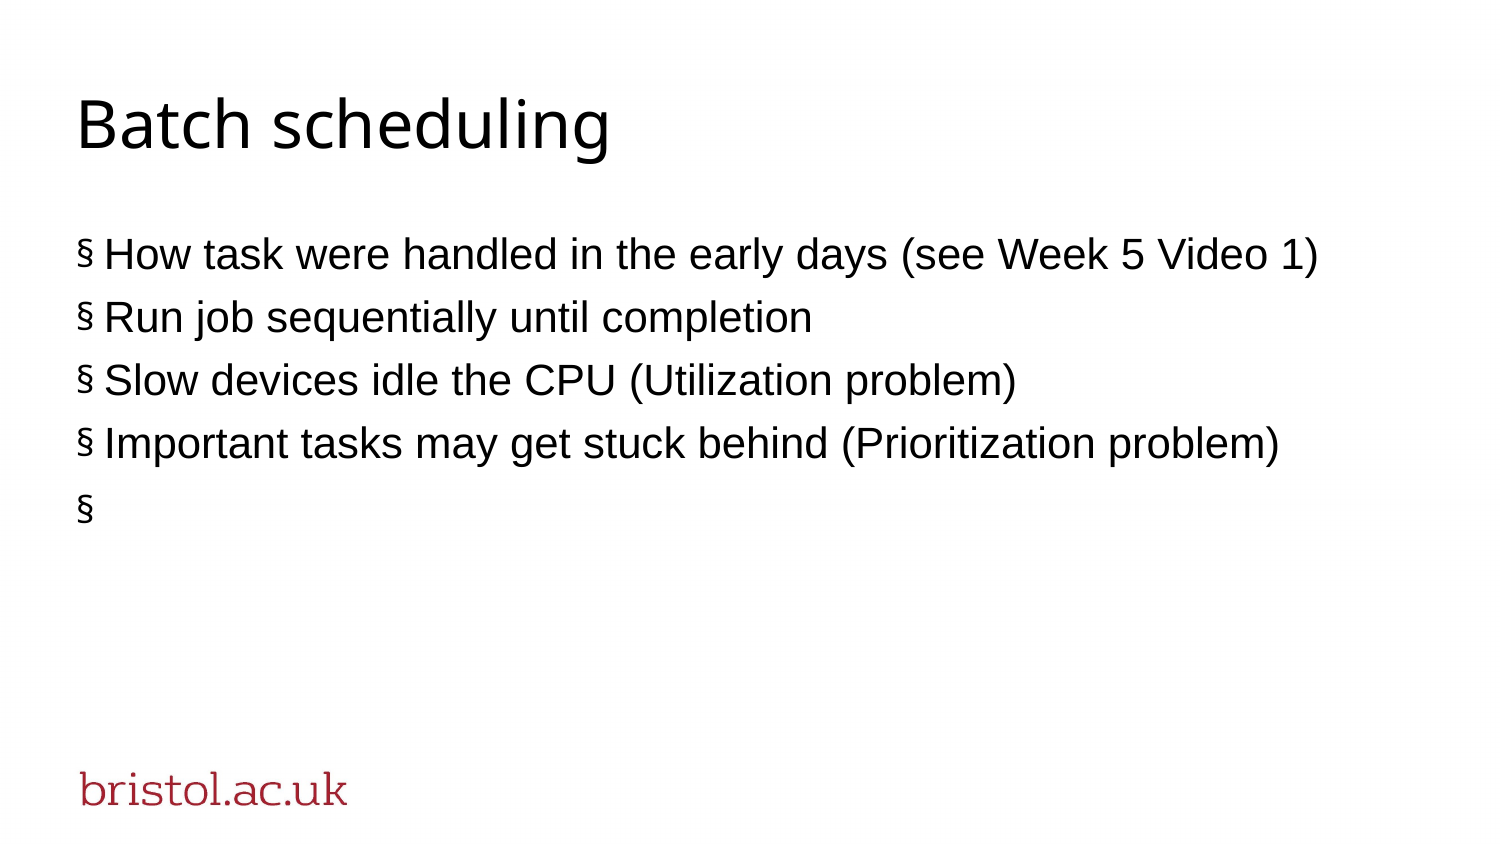

# Batch scheduling
How task were handled in the early days (see Week 5 Video 1)
Run job sequentially until completion
Slow devices idle the CPU (Utilization problem)
Important tasks may get stuck behind (Prioritization problem)